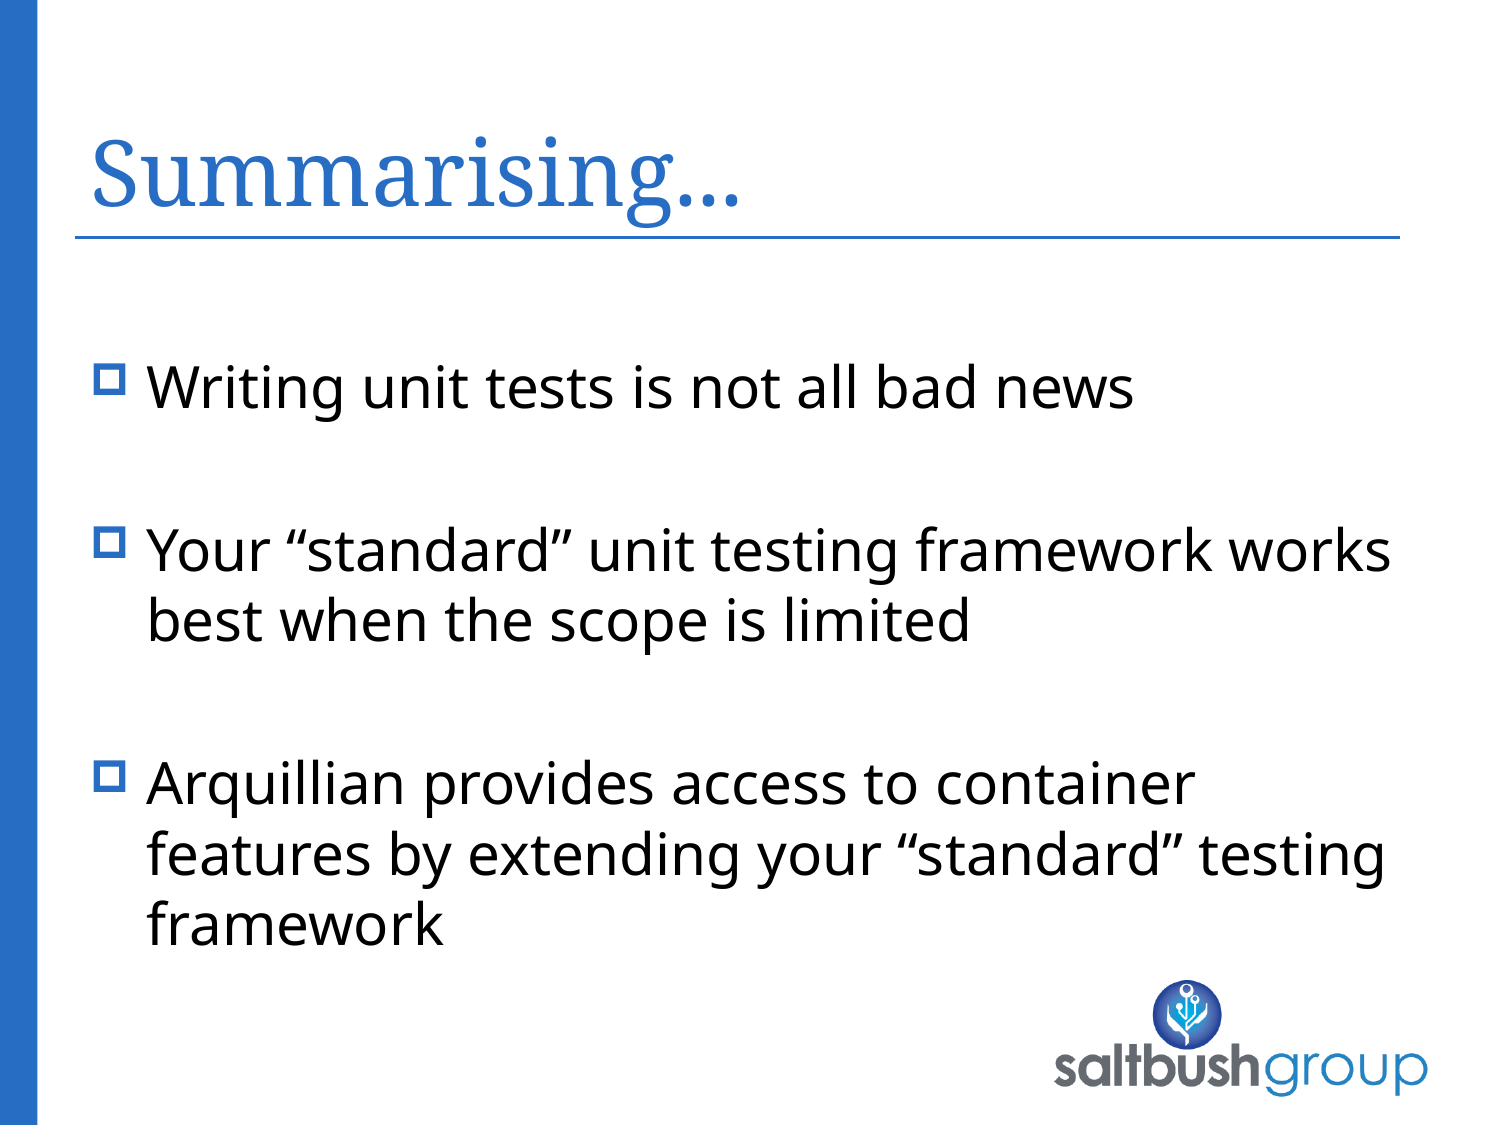

# Summarising...
Writing unit tests is not all bad news
Your “standard” unit testing framework works best when the scope is limited
Arquillian provides access to container features by extending your “standard” testing framework